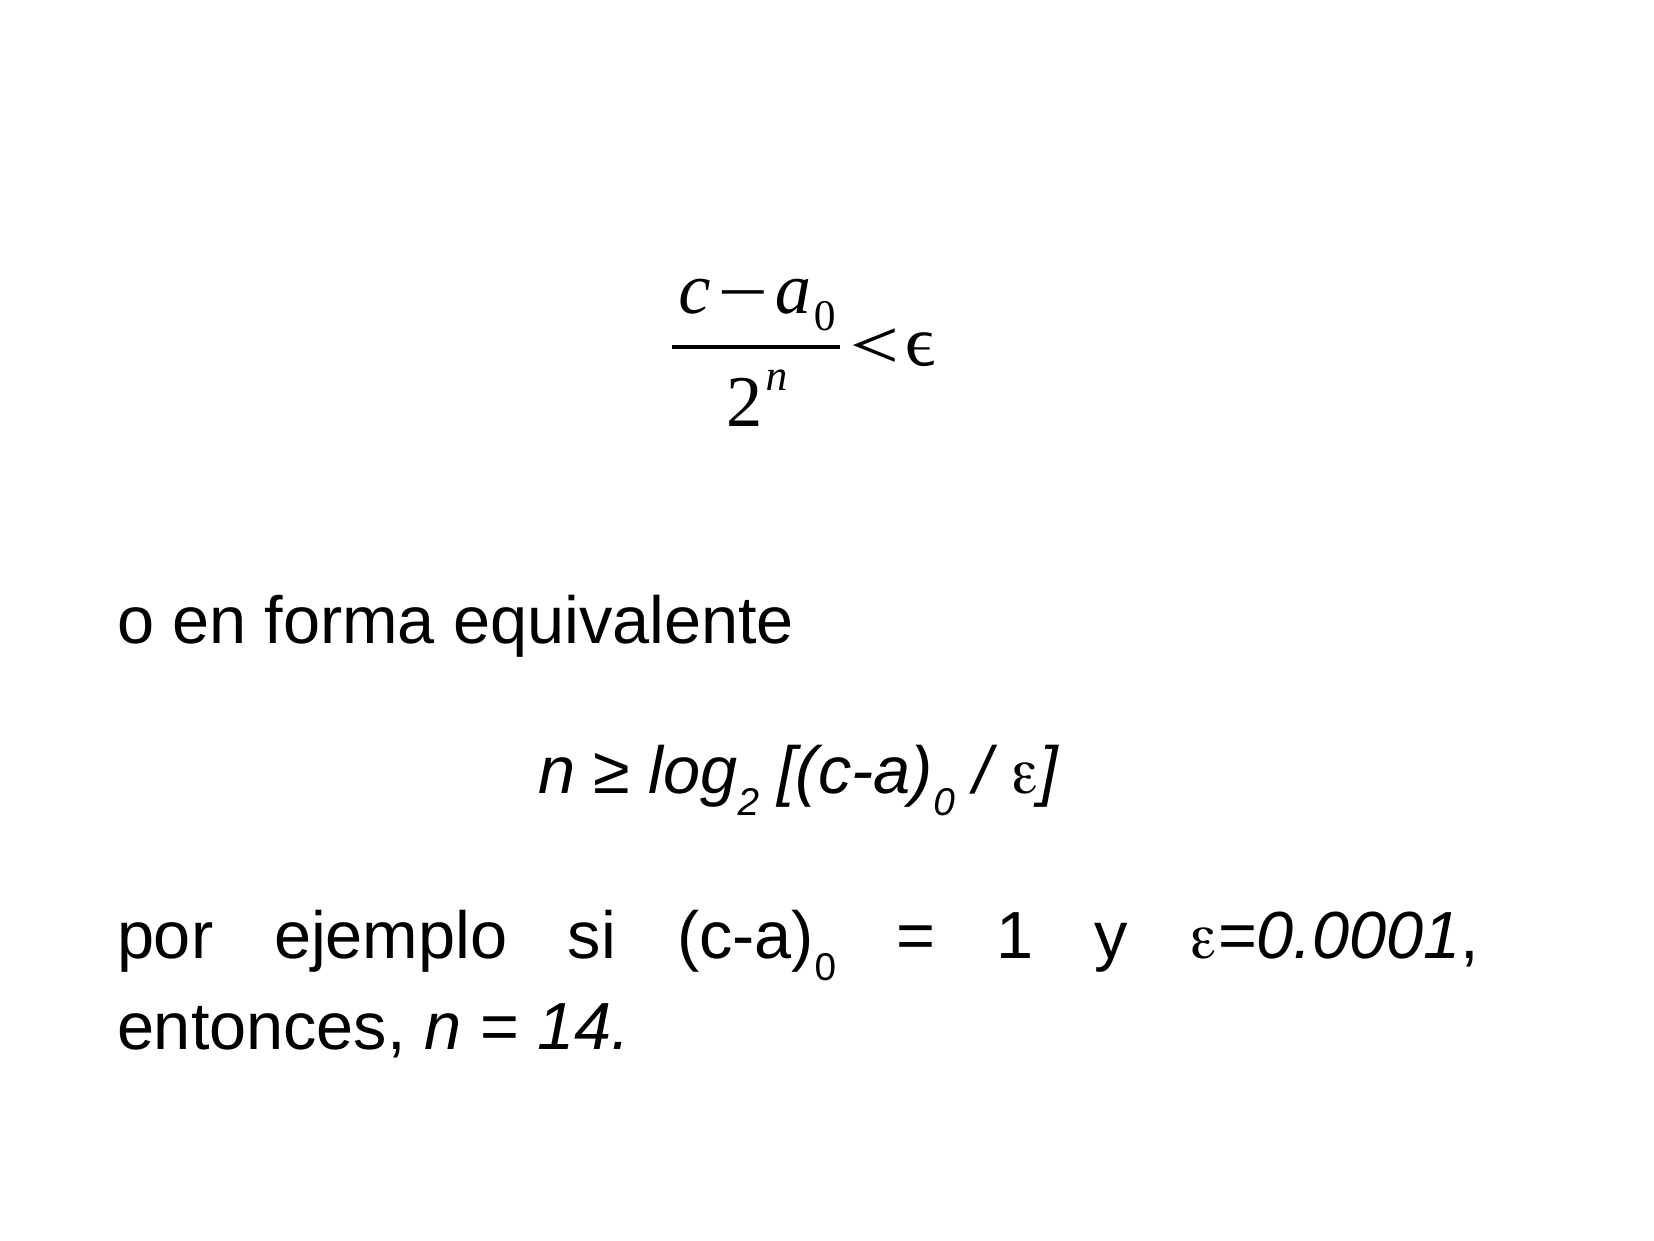

#
o en forma equivalente
n ≥ log2 [(c-a)0 / e]
por ejemplo si (c-a)0 = 1 y e=0.0001, entonces, n = 14.